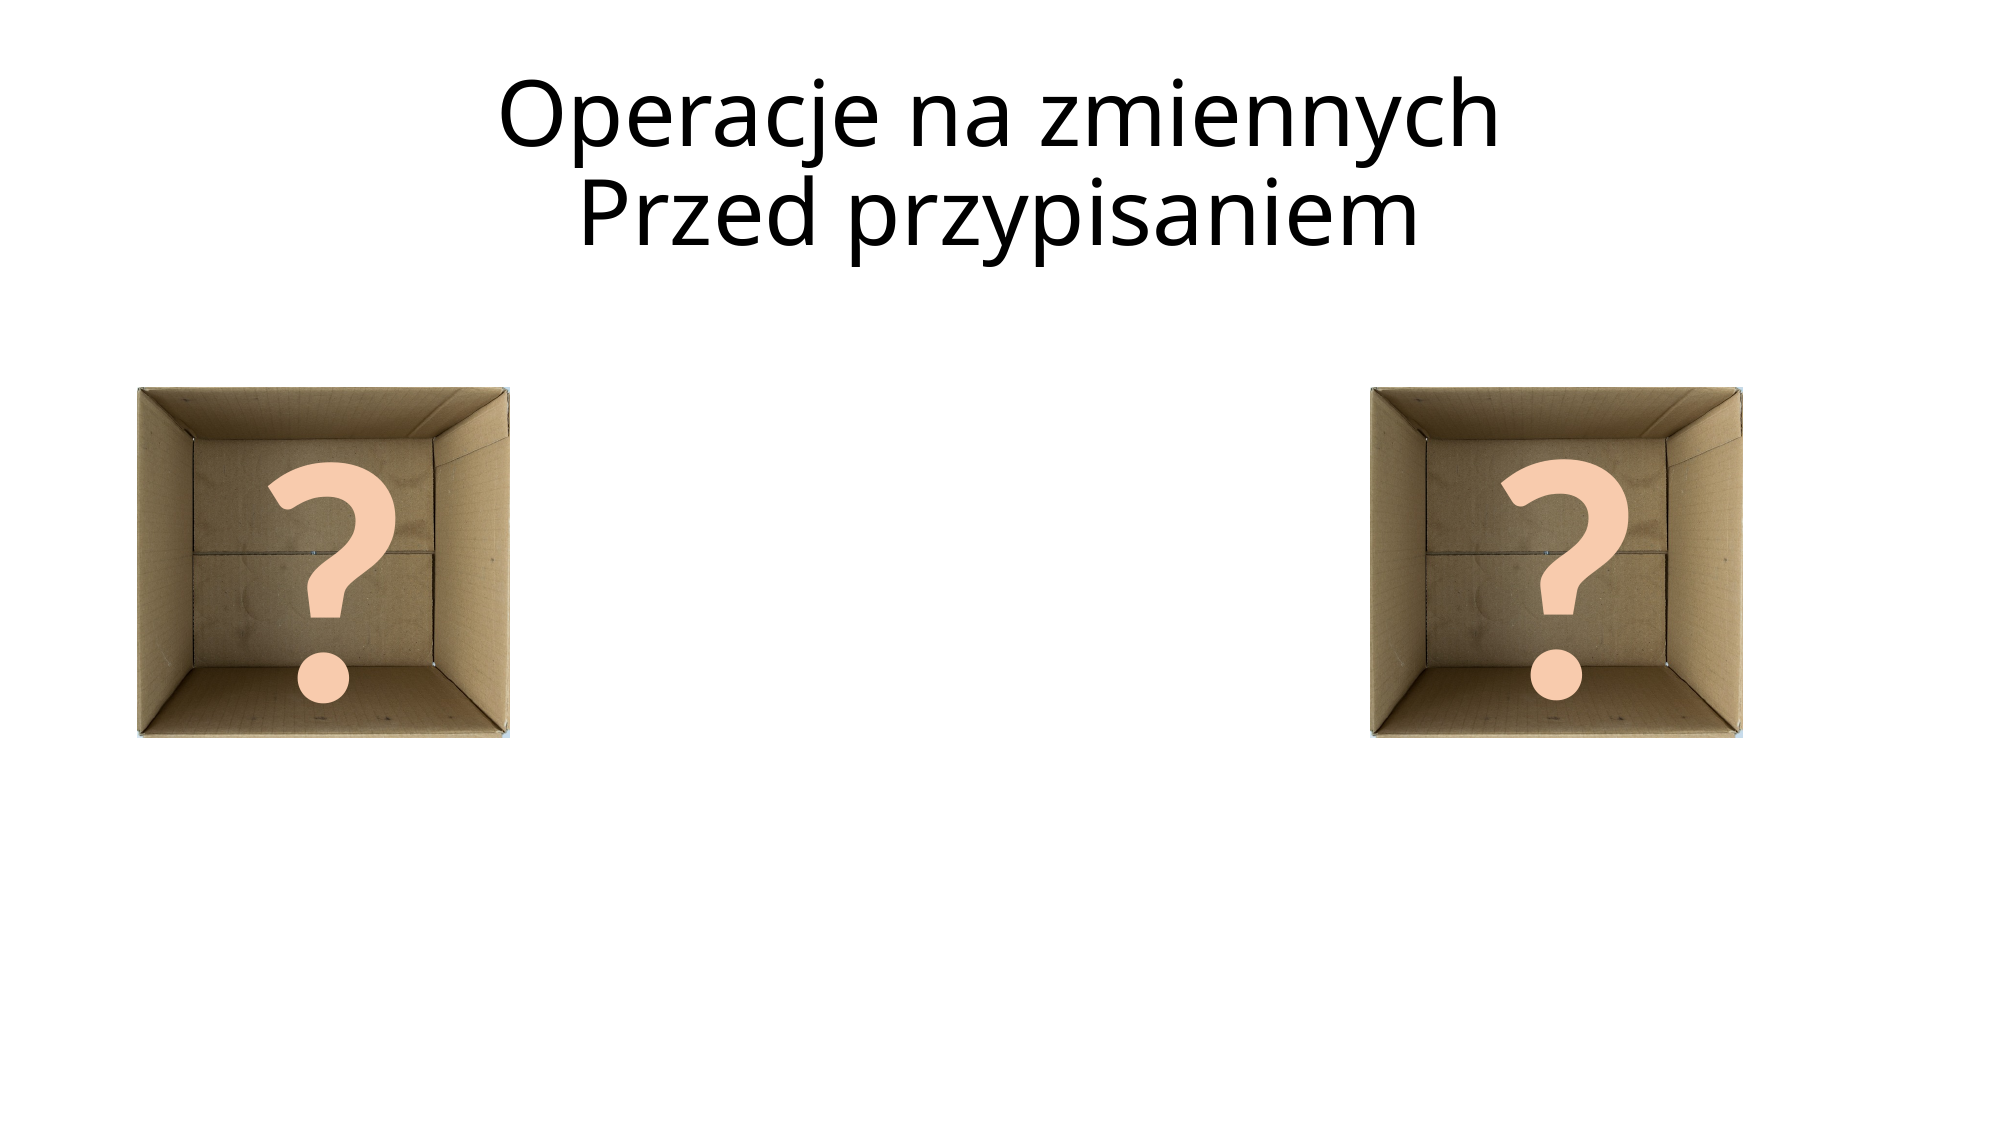

Operacje na zmiennych
Przed przypisaniem
?
?